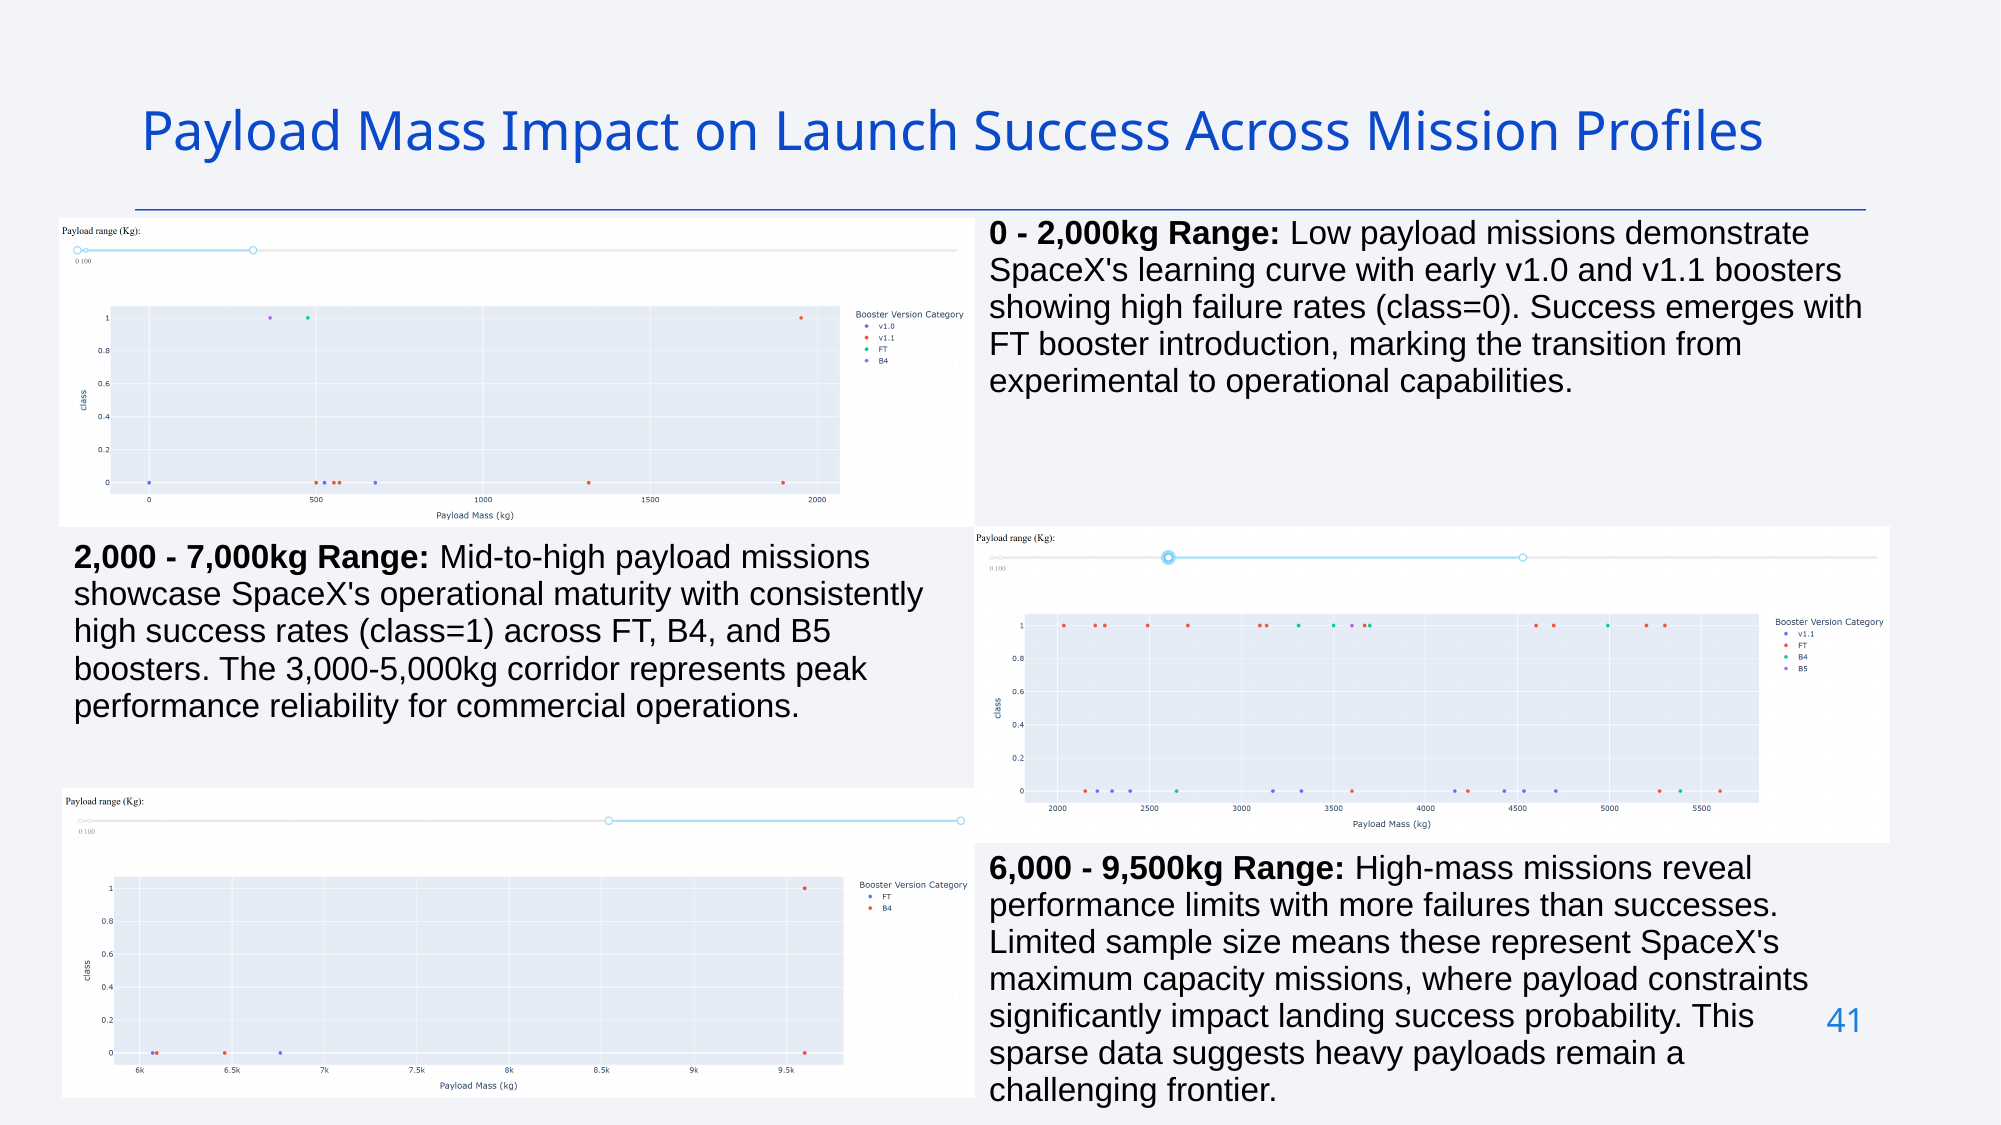

Payload Mass Impact on Launch Success Across Mission Profiles
0 - 2,000kg Range: Low payload missions demonstrate SpaceX's learning curve with early v1.0 and v1.1 boosters showing high failure rates (class=0). Success emerges with FT booster introduction, marking the transition from experimental to operational capabilities.
2,000 - 7,000kg Range: Mid-to-high payload missions showcase SpaceX's operational maturity with consistently high success rates (class=1) across FT, B4, and B5 boosters. The 3,000-5,000kg corridor represents peak performance reliability for commercial operations.
6,000 - 9,500kg Range: High-mass missions reveal performance limits with more failures than successes. Limited sample size means these represent SpaceX's maximum capacity missions, where payload constraints significantly impact landing success probability. This sparse data suggests heavy payloads remain a challenging frontier.
41